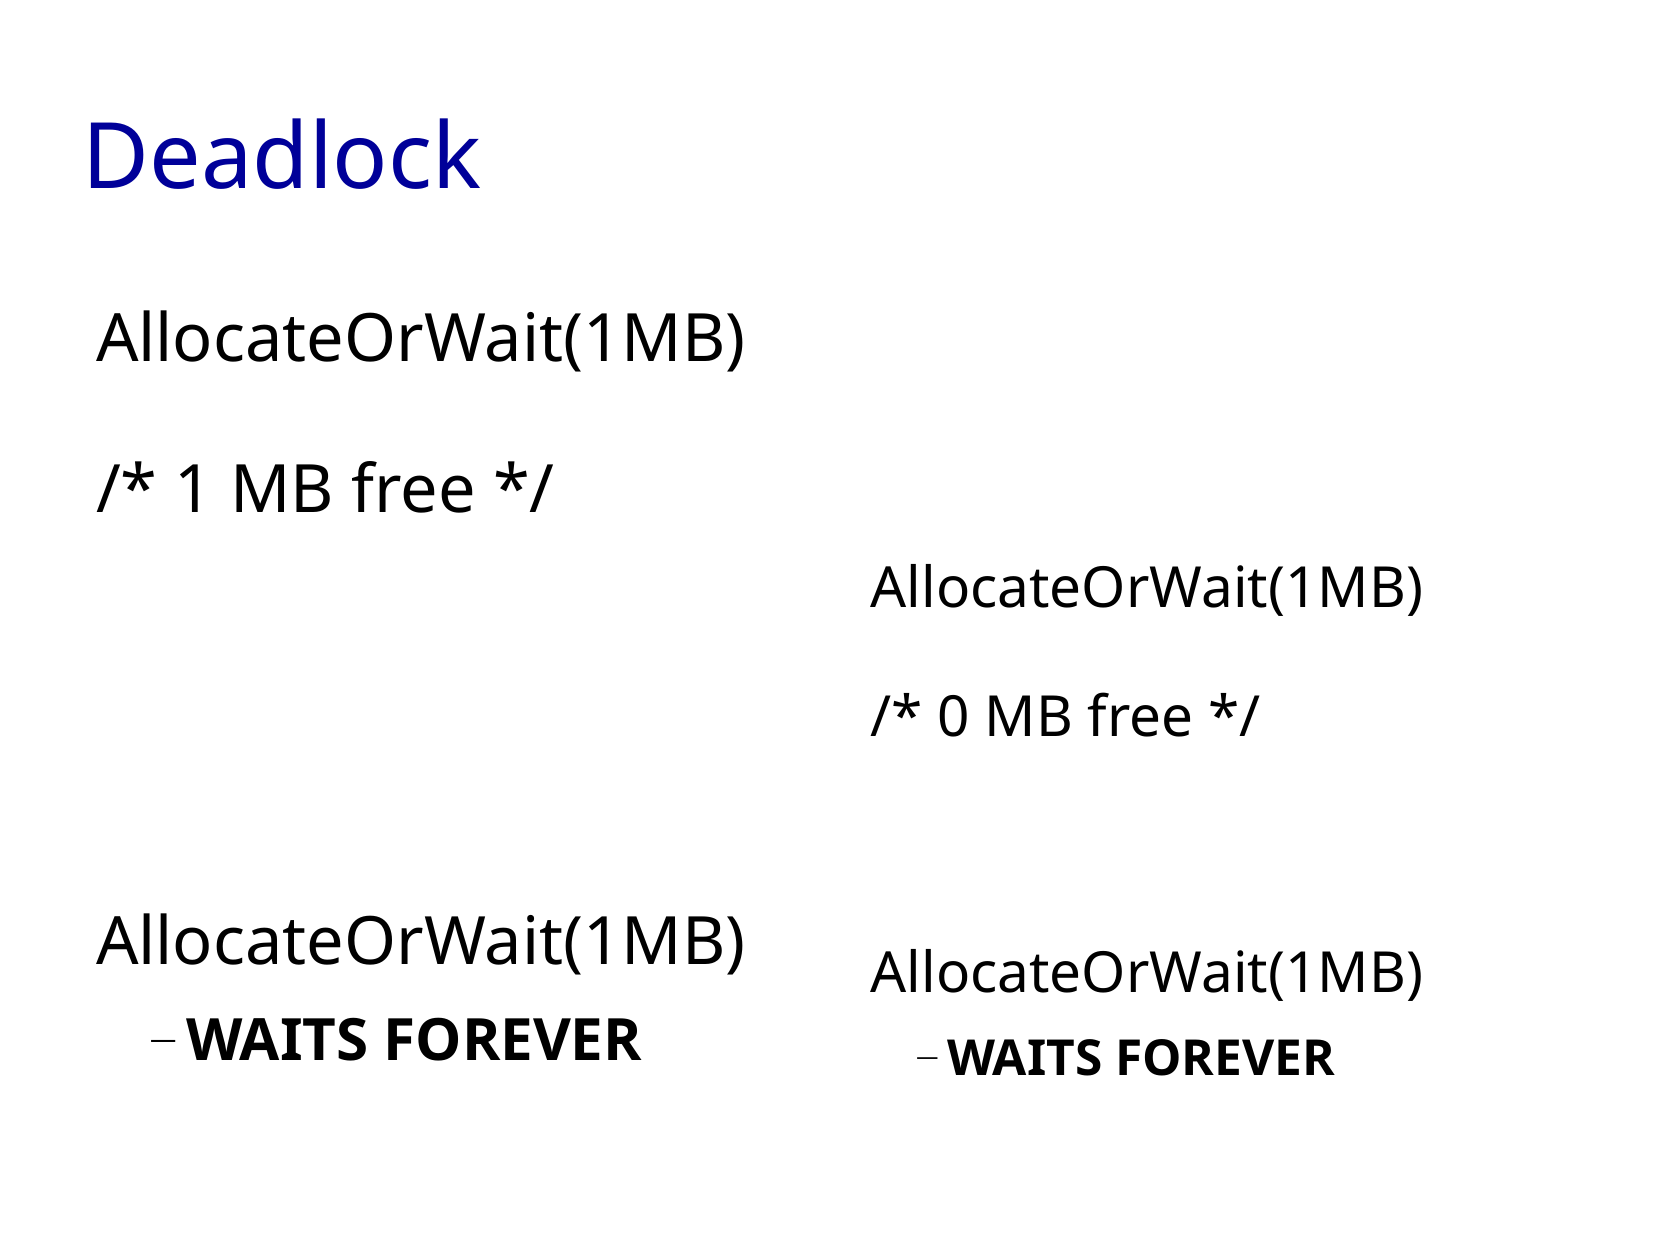

# Deadlock
AllocateOrWait(1MB)
/* 1 MB free */
AllocateOrWait(1MB)
WAITS FOREVER
AllocateOrWait(1MB)
/* 0 MB free */
AllocateOrWait(1MB)
WAITS FOREVER